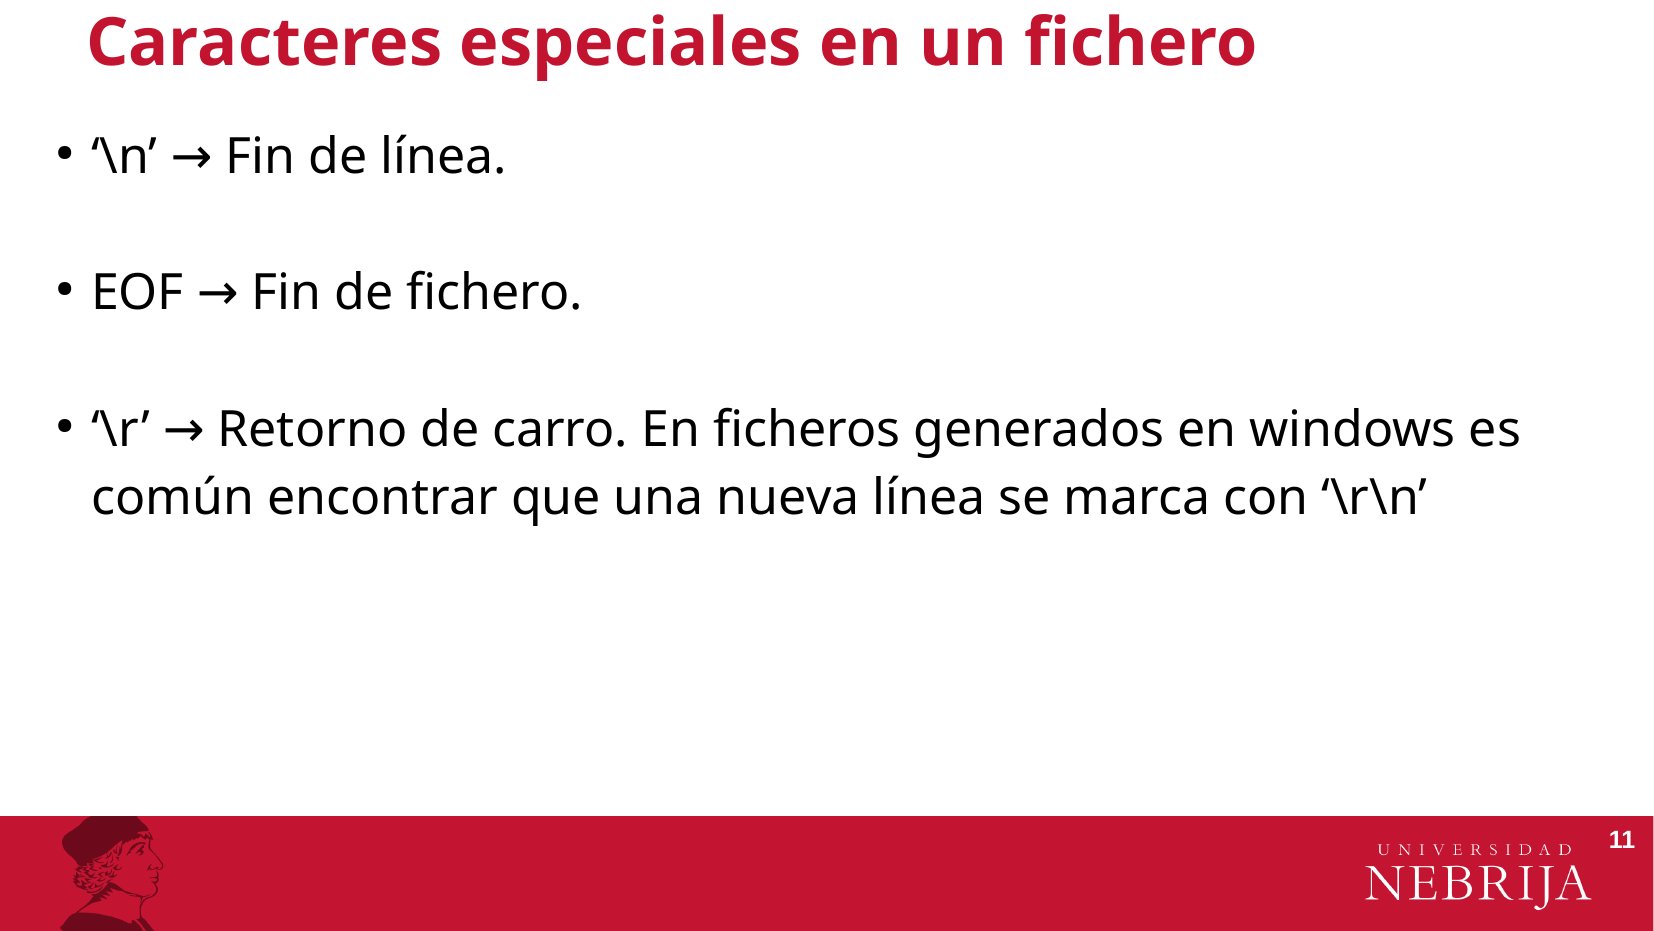

Caracteres especiales en un fichero
‘\n’ → Fin de línea.
EOF → Fin de fichero.
‘\r’ → Retorno de carro. En ficheros generados en windows es común encontrar que una nueva línea se marca con ‘\r\n’